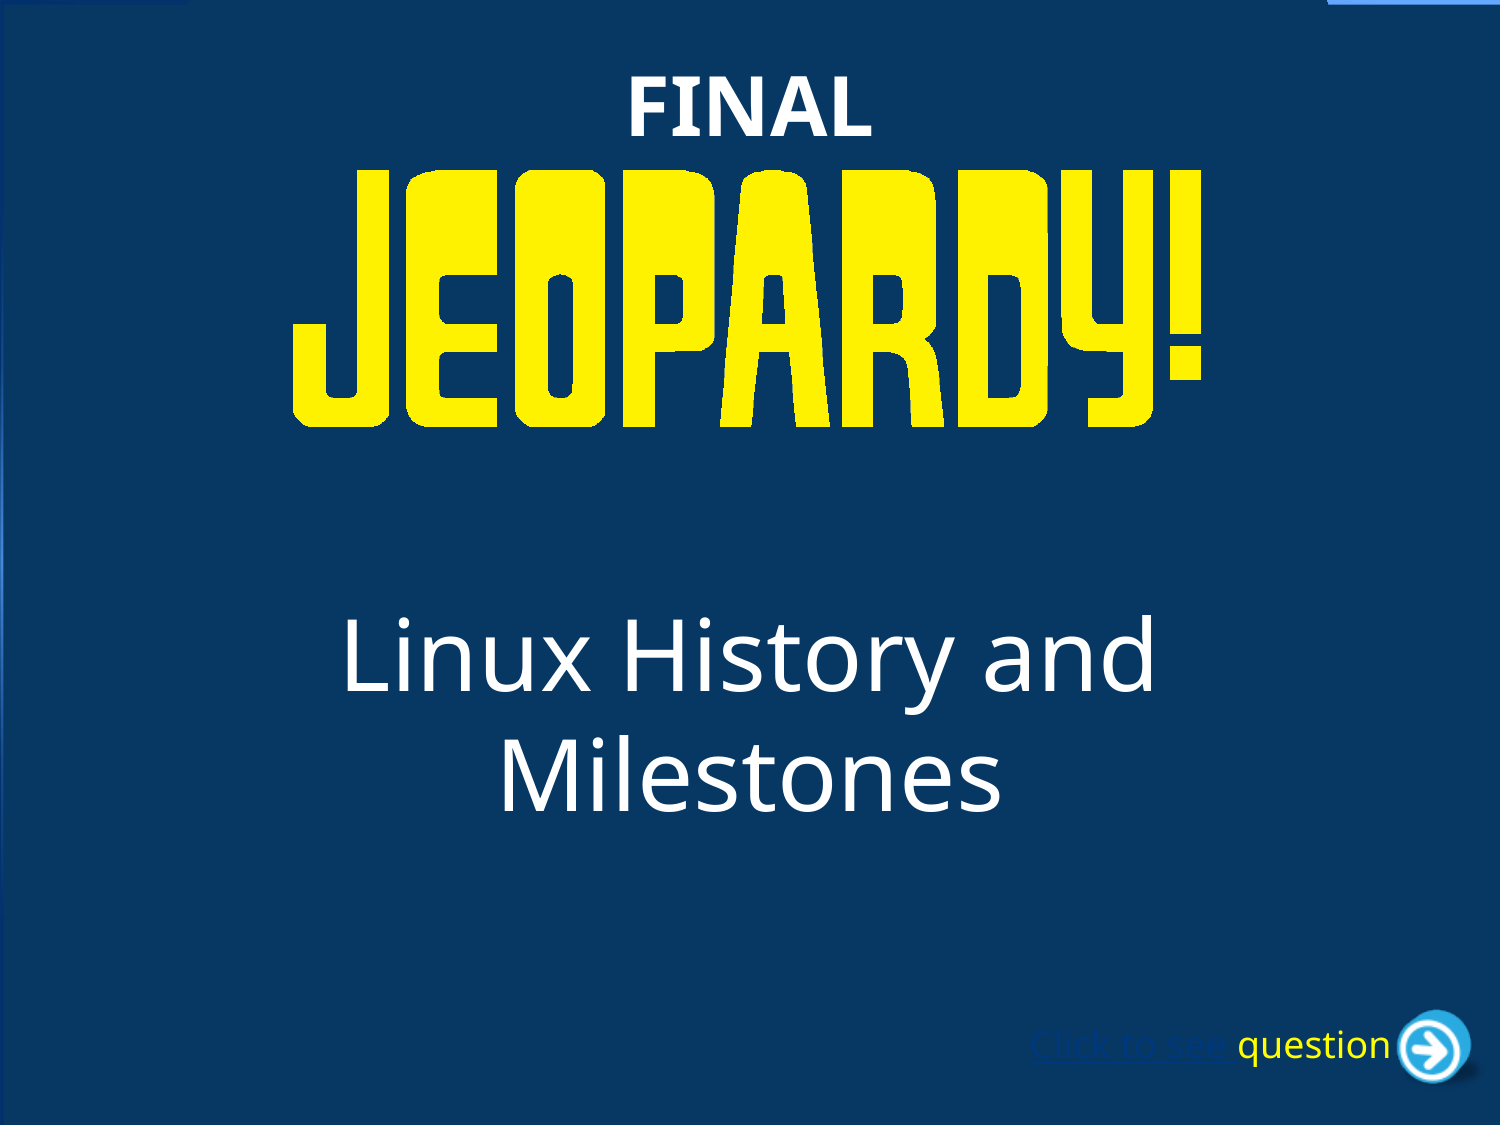

FINAL
# Linux History and Milestones
Click to see question